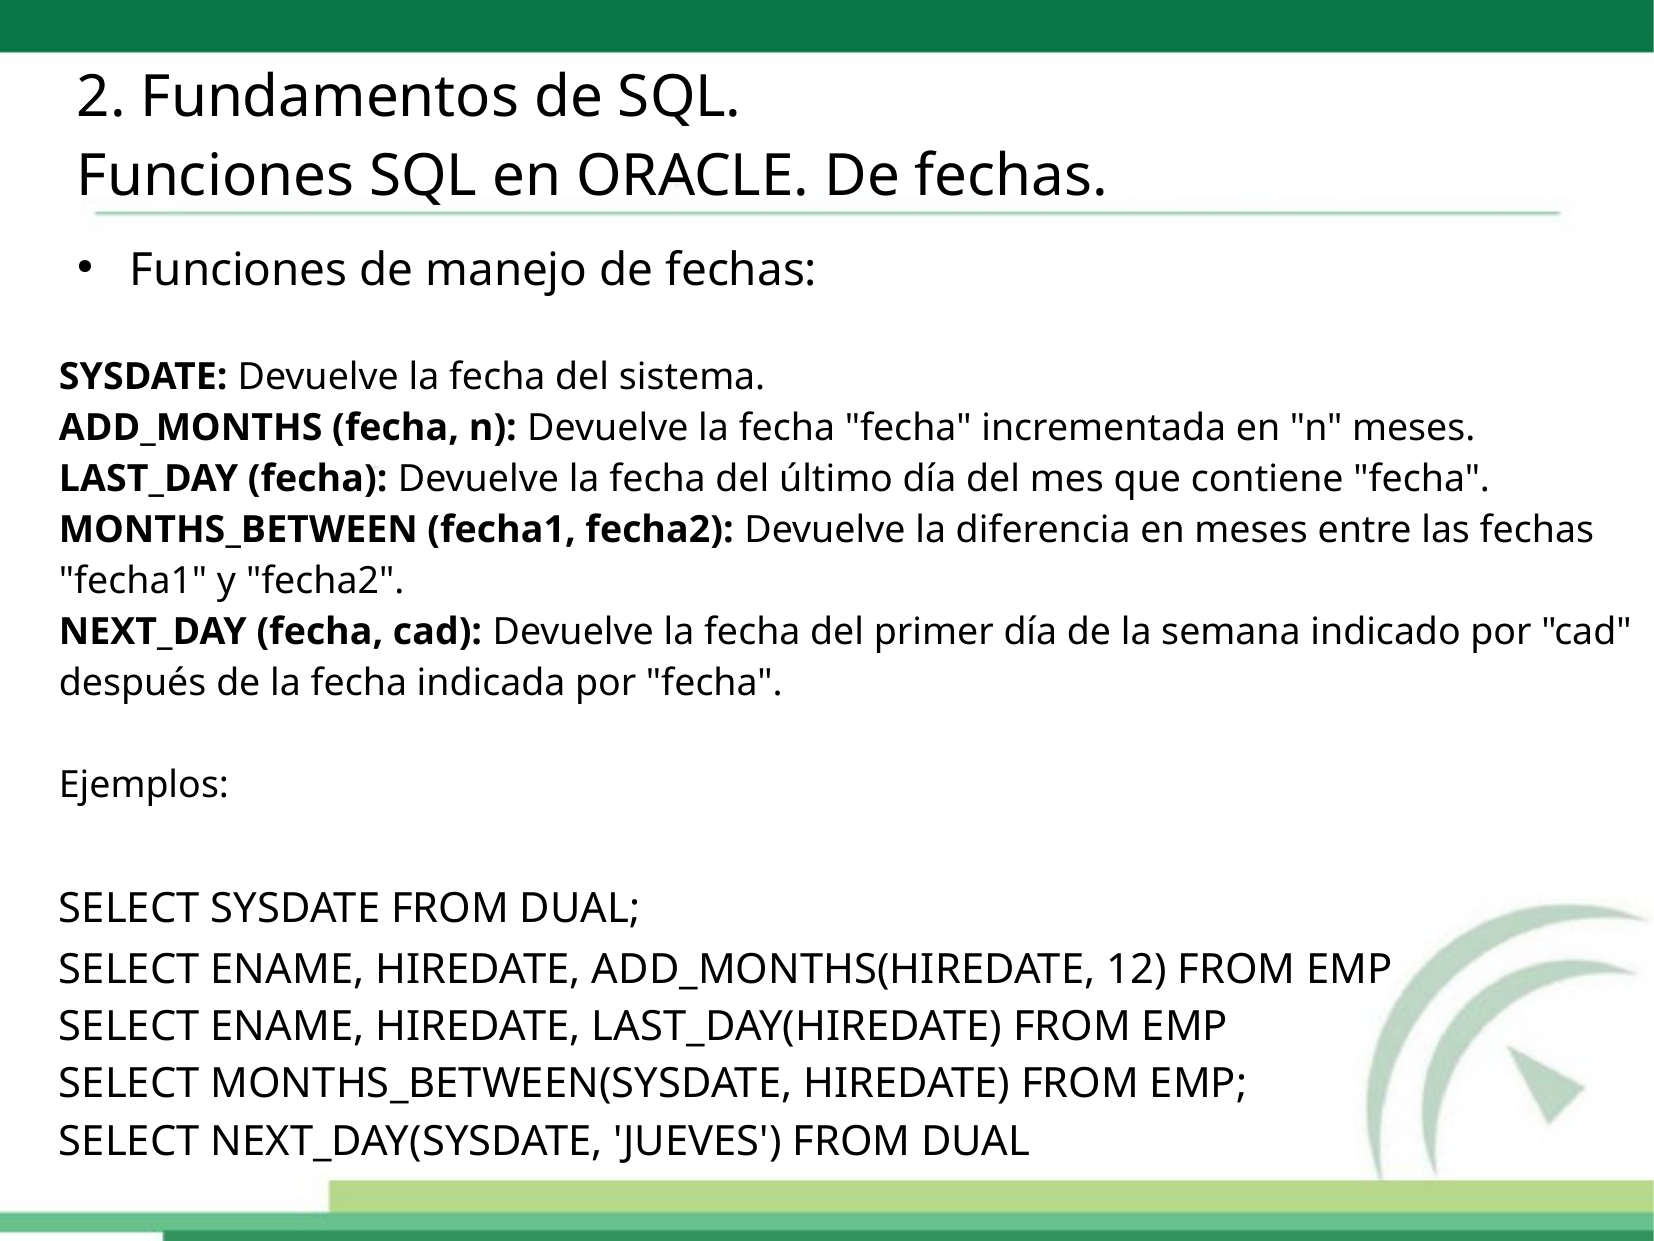

# 2. Fundamentos de SQL. Funciones SQL en ORACLE. De fechas.
Funciones de manejo de fechas:
SYSDATE: Devuelve la fecha del sistema.
ADD_MONTHS (fecha, n): Devuelve la fecha "fecha" incrementada en "n" meses.
LAST_DAY (fecha): Devuelve la fecha del último día del mes que contiene "fecha".
MONTHS_BETWEEN (fecha1, fecha2): Devuelve la diferencia en meses entre las fechas "fecha1" y "fecha2".
NEXT_DAY (fecha, cad): Devuelve la fecha del primer día de la semana indicado por "cad" después de la fecha indicada por "fecha".
Ejemplos:
SELECT SYSDATE FROM DUAL;
SELECT ENAME, HIREDATE, ADD_MONTHS(HIREDATE, 12) FROM EMP
SELECT ENAME, HIREDATE, LAST_DAY(HIREDATE) FROM EMP
SELECT MONTHS_BETWEEN(SYSDATE, HIREDATE) FROM EMP;
SELECT NEXT_DAY(SYSDATE, 'JUEVES') FROM DUAL